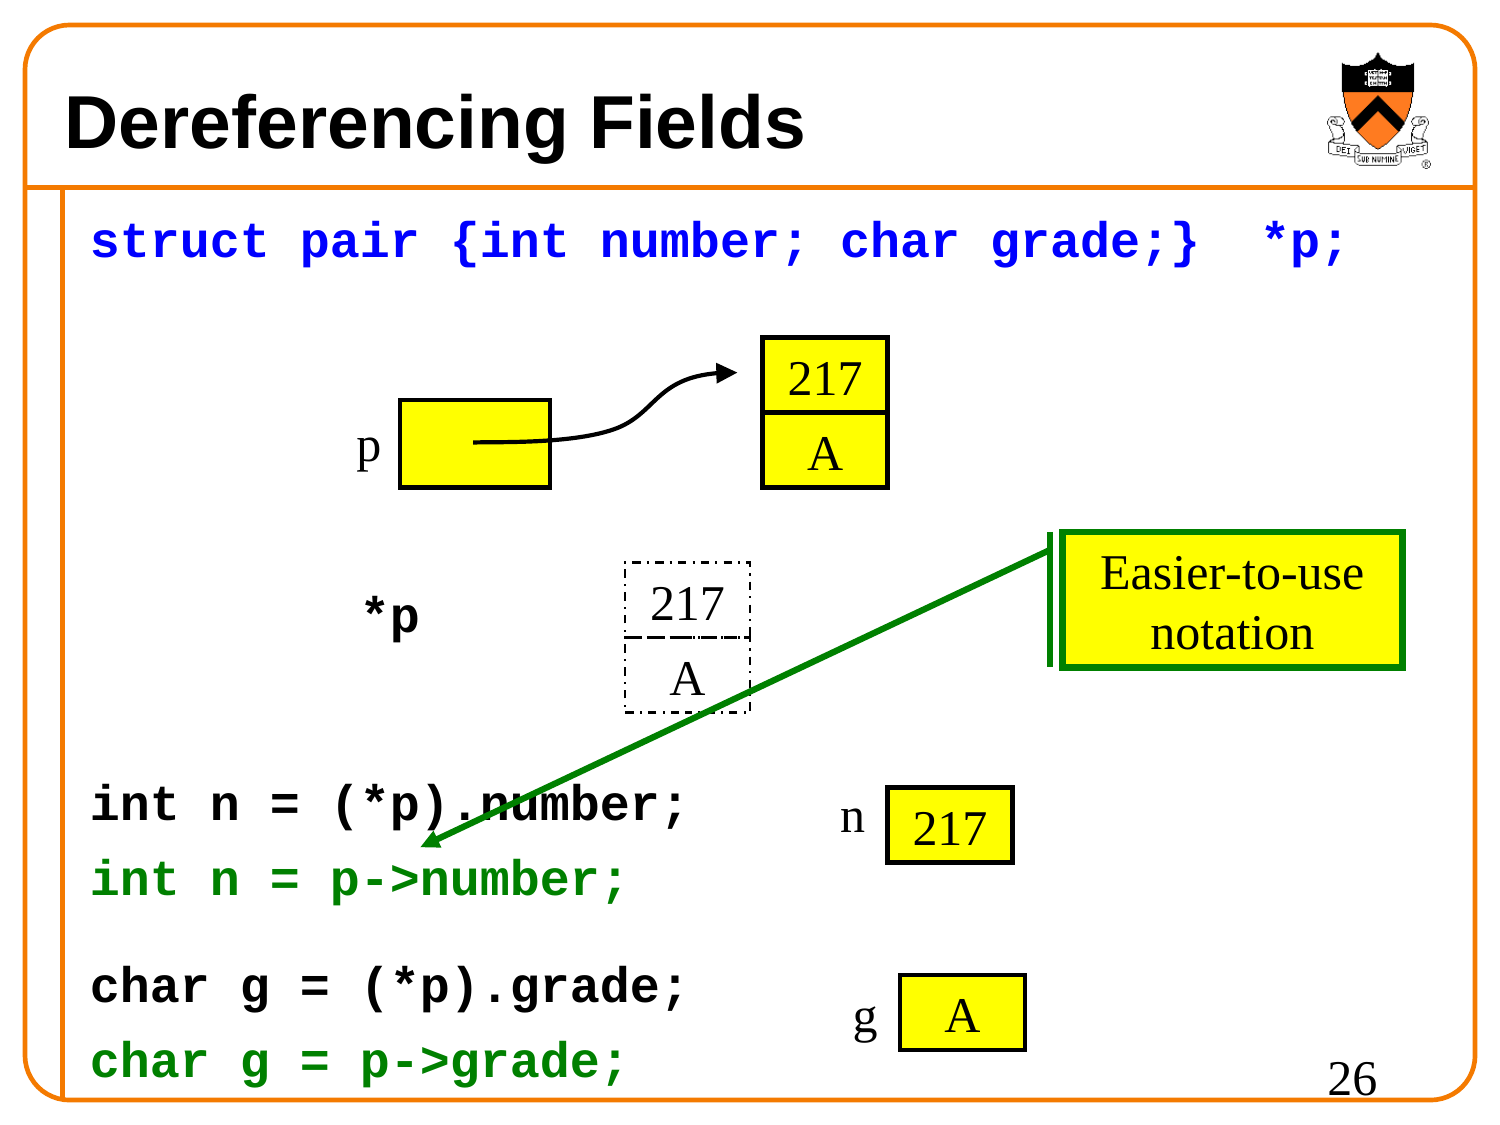

# Dereferencing Fields
struct pair {int number; char grade;} *p;
217
p
A
Easier-to-use
notation
int n = p->number;
char g = p->grade;
217
 *p
A
int n = (*p).number;
char g = (*p).grade;
n
217
g
A
26